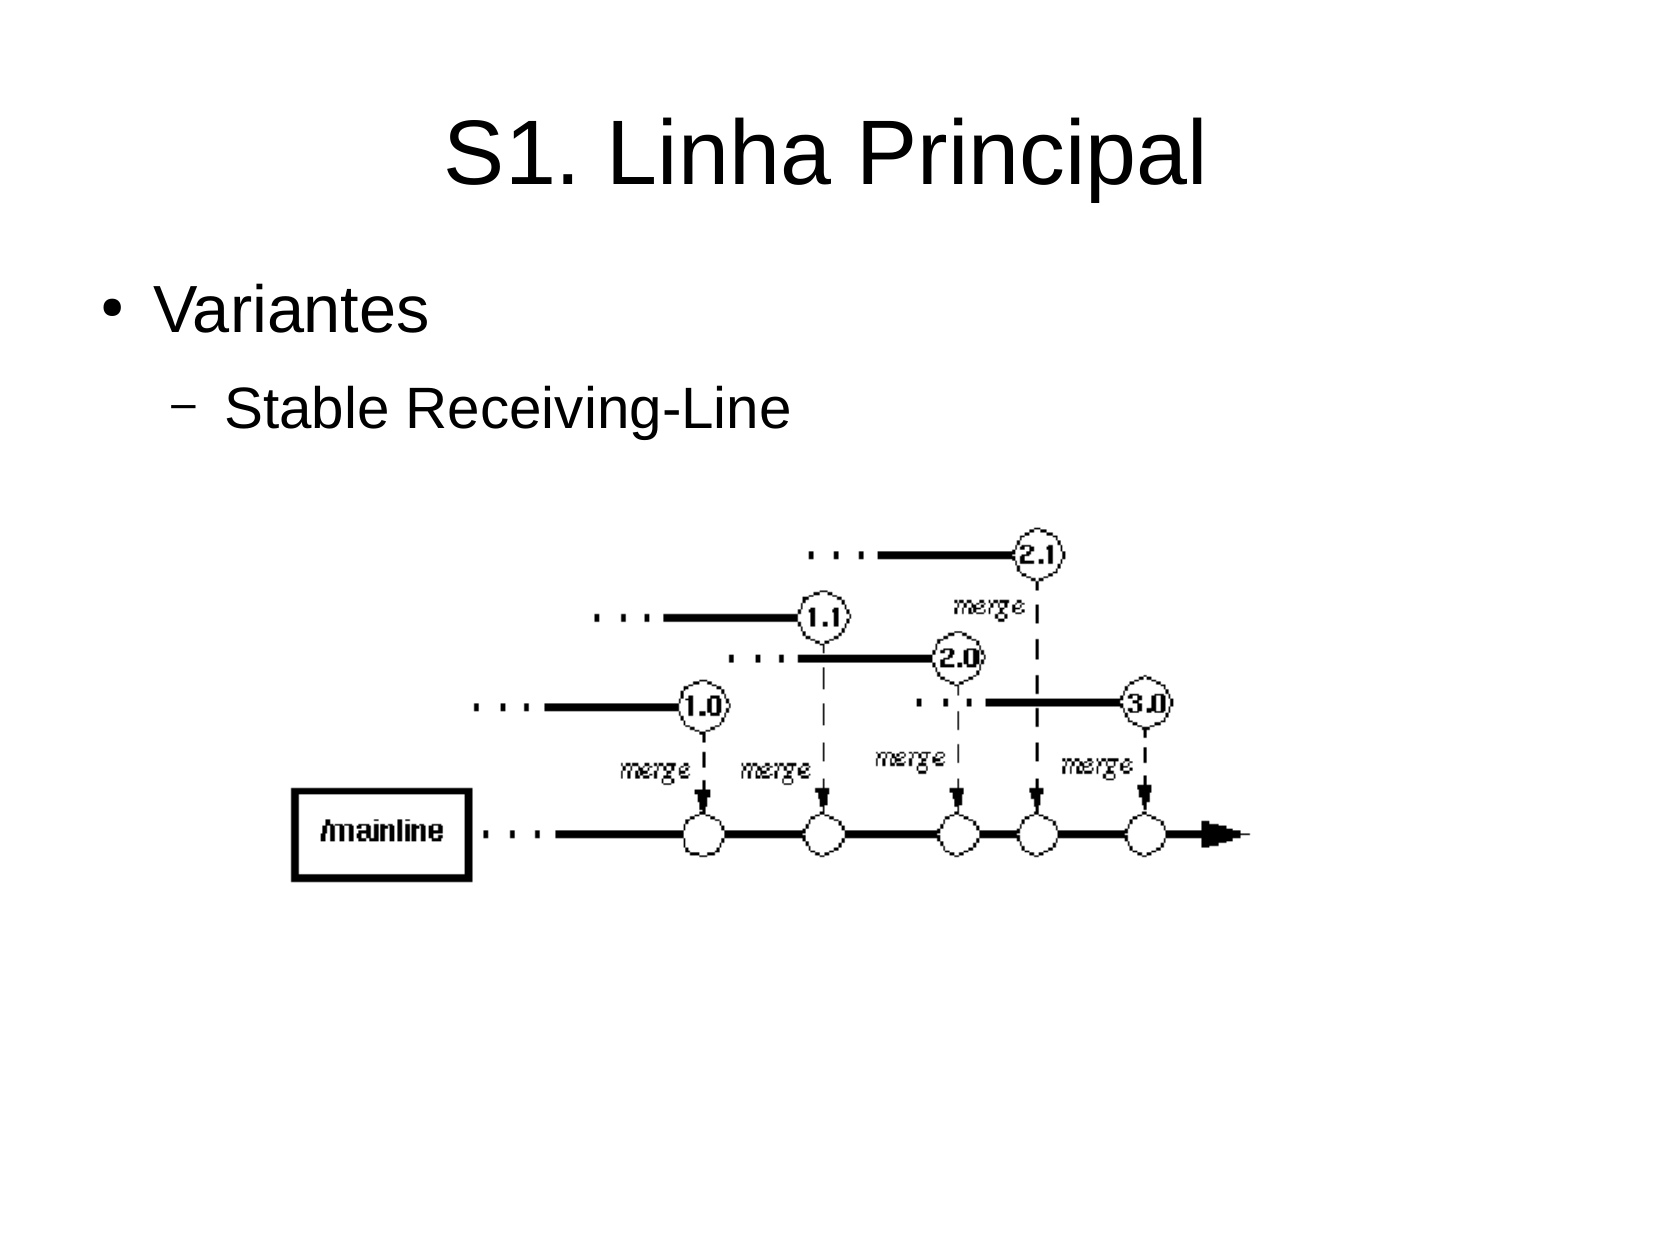

# S1. Linha Principal
Variantes
Stable Receiving-Line